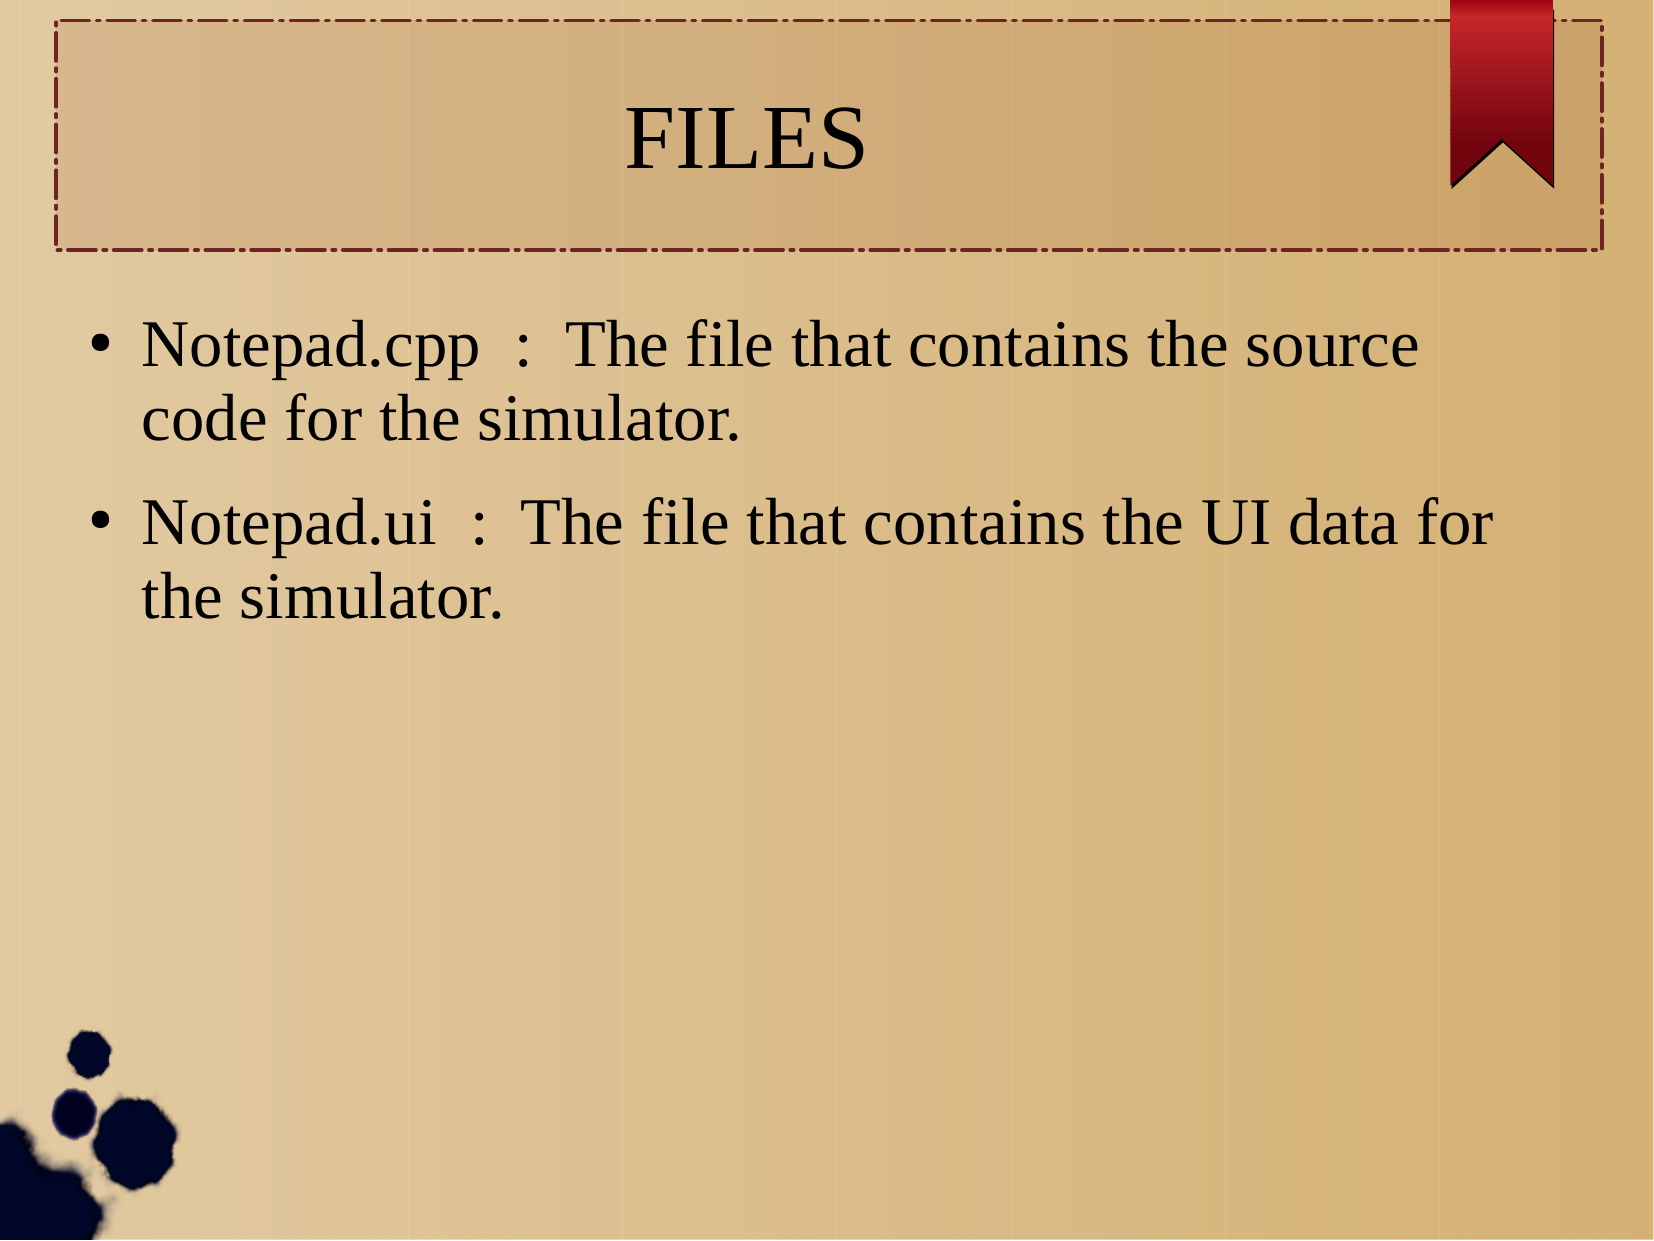

# FILES
Notepad.cpp : The file that contains the source code for the simulator.
Notepad.ui : The file that contains the UI data for the simulator.